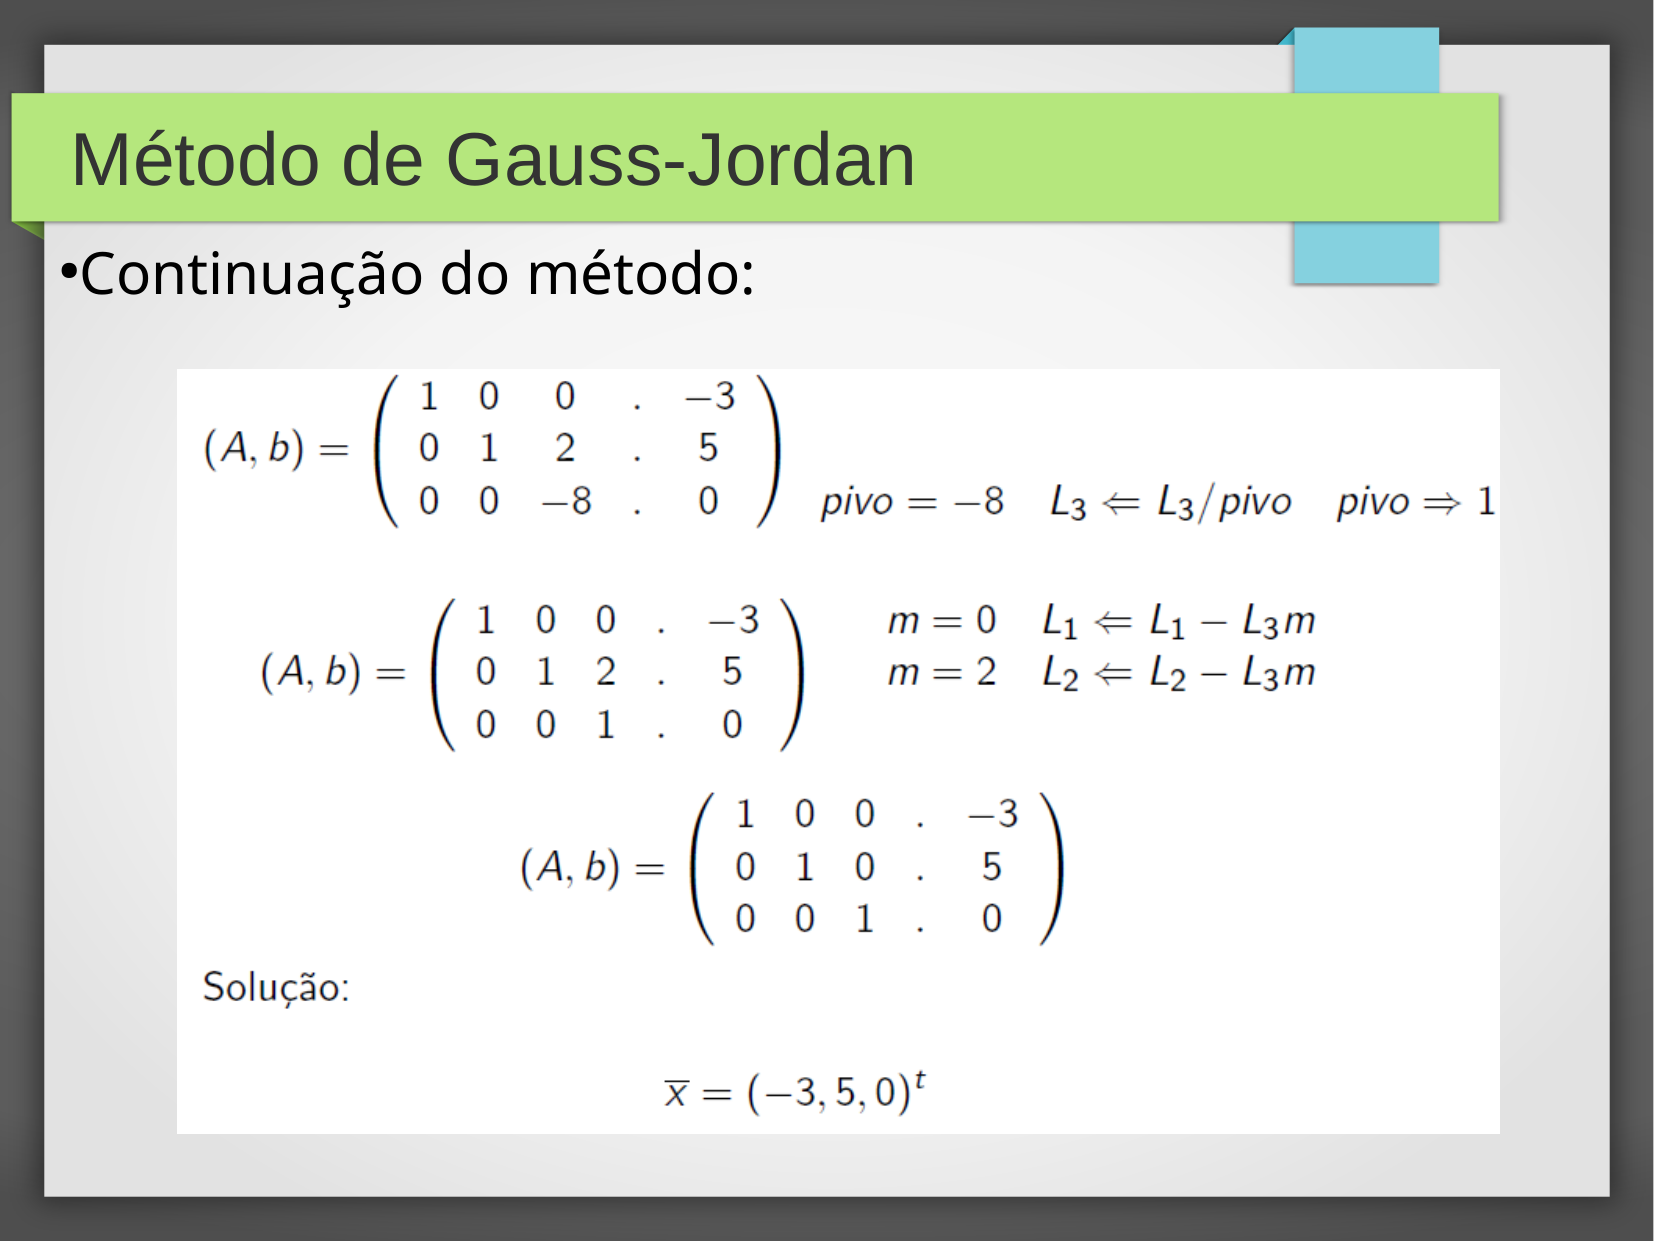

# Método de Gauss-Jordan
Continuação do método: